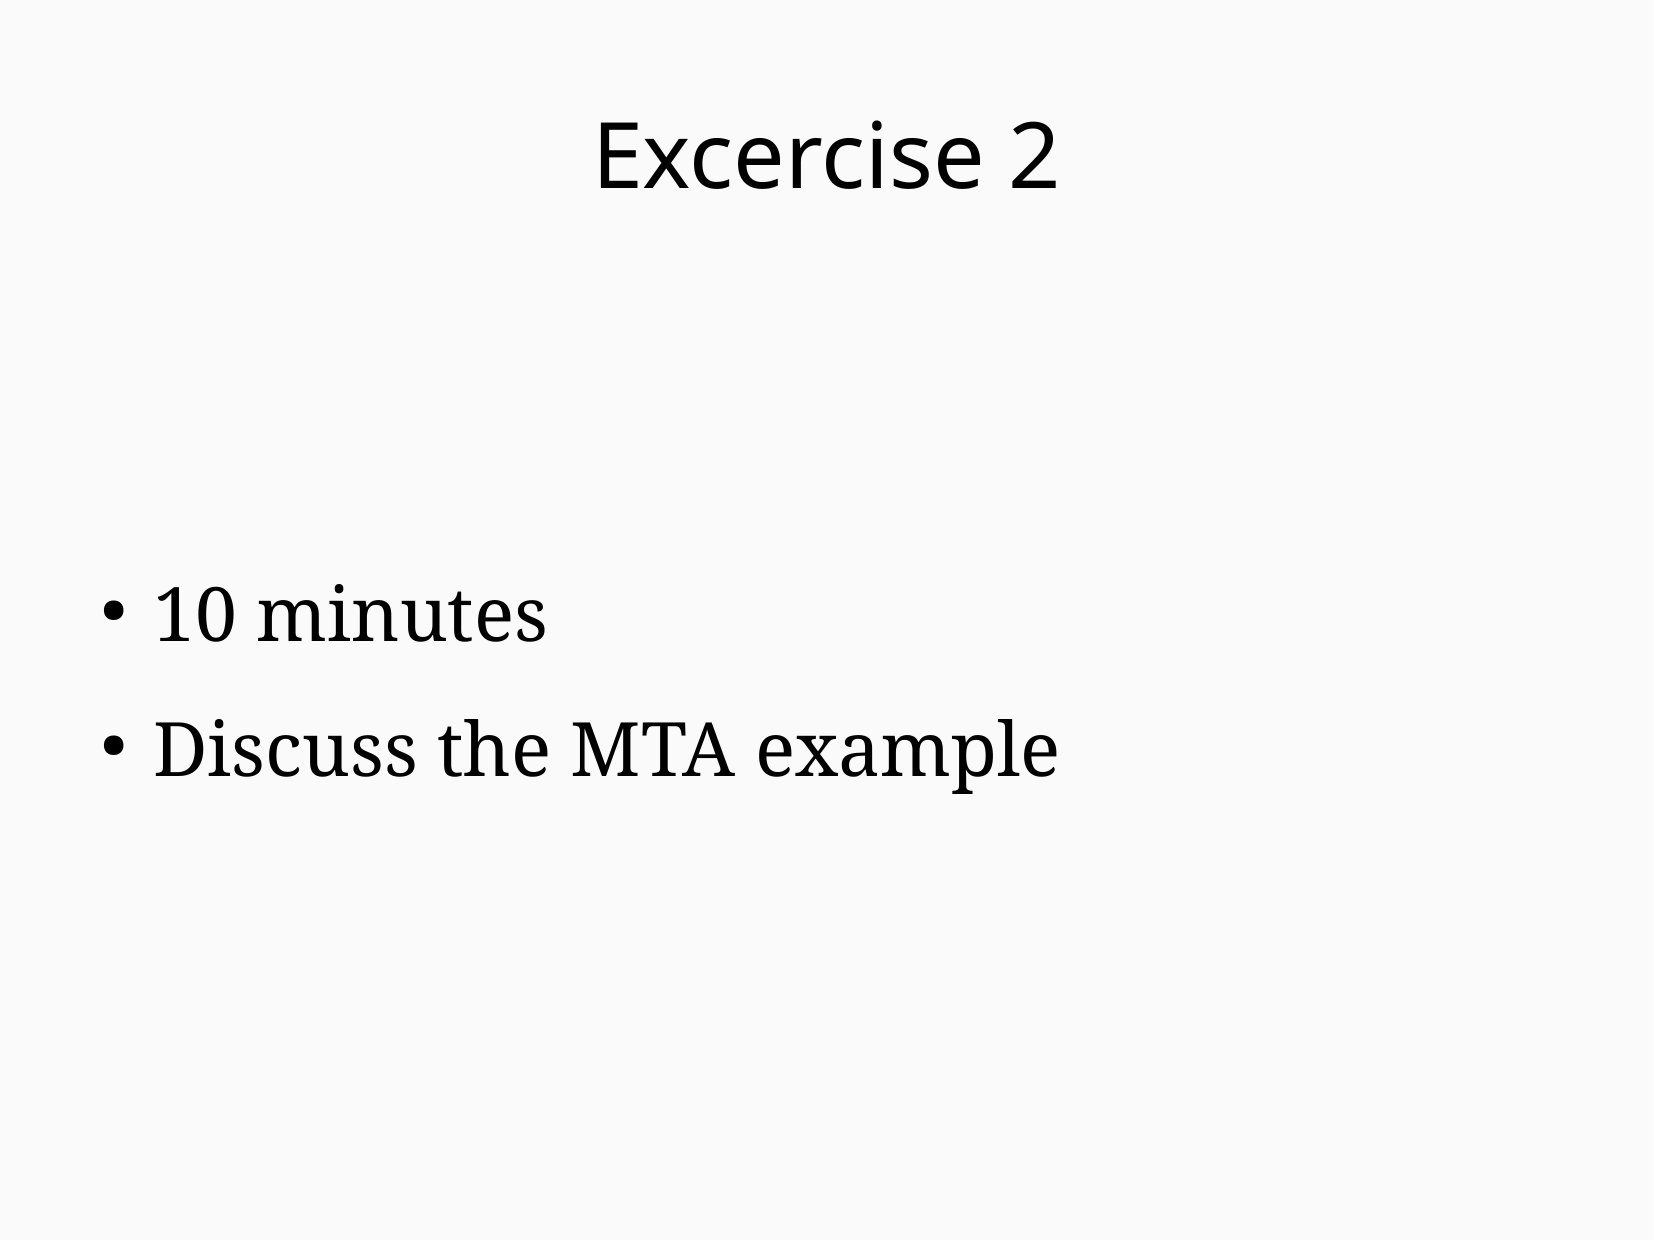

# Excercise 2
10 minutes
Discuss the MTA example